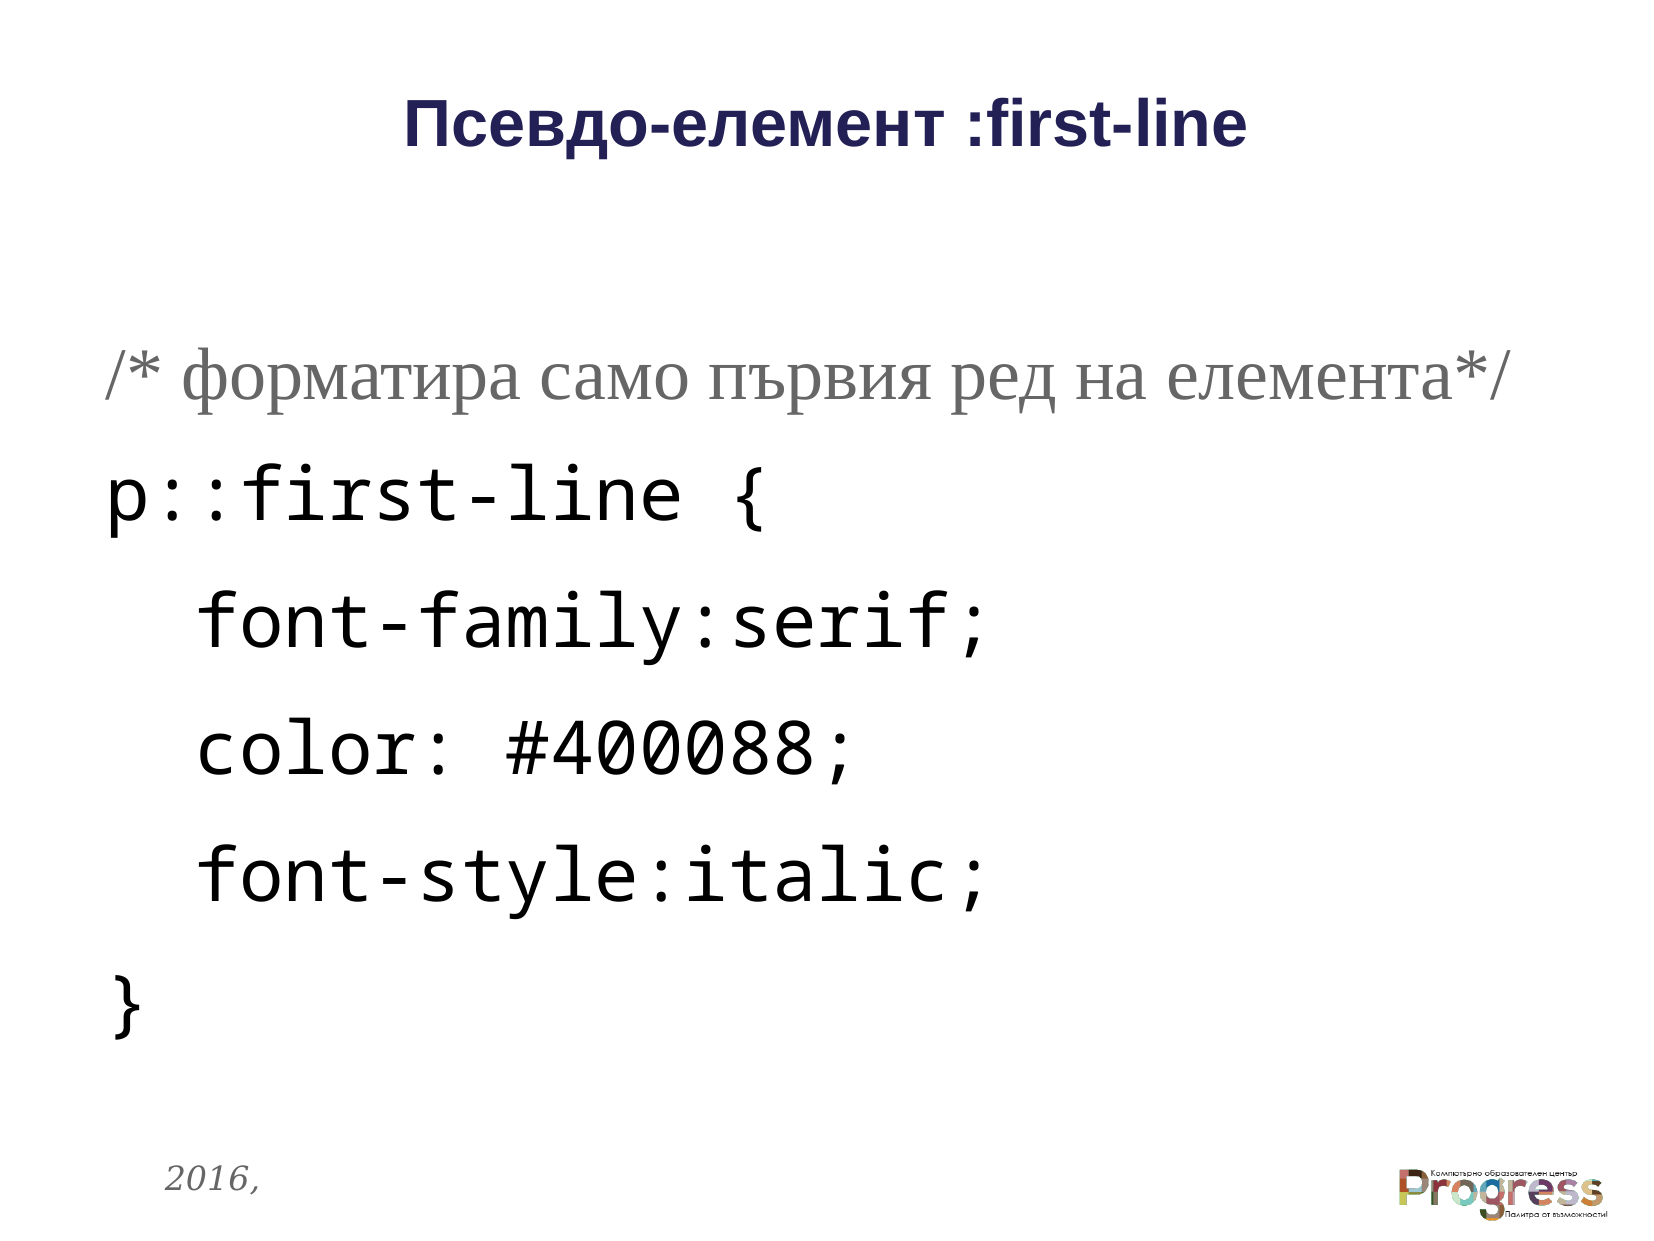

# Псевдо-елемент :first-line
/* форматира само първия ред на елемента*/
p::first-line {
 font-family:serif;
 color: #400088;
 font-style:italic;
}
2016,